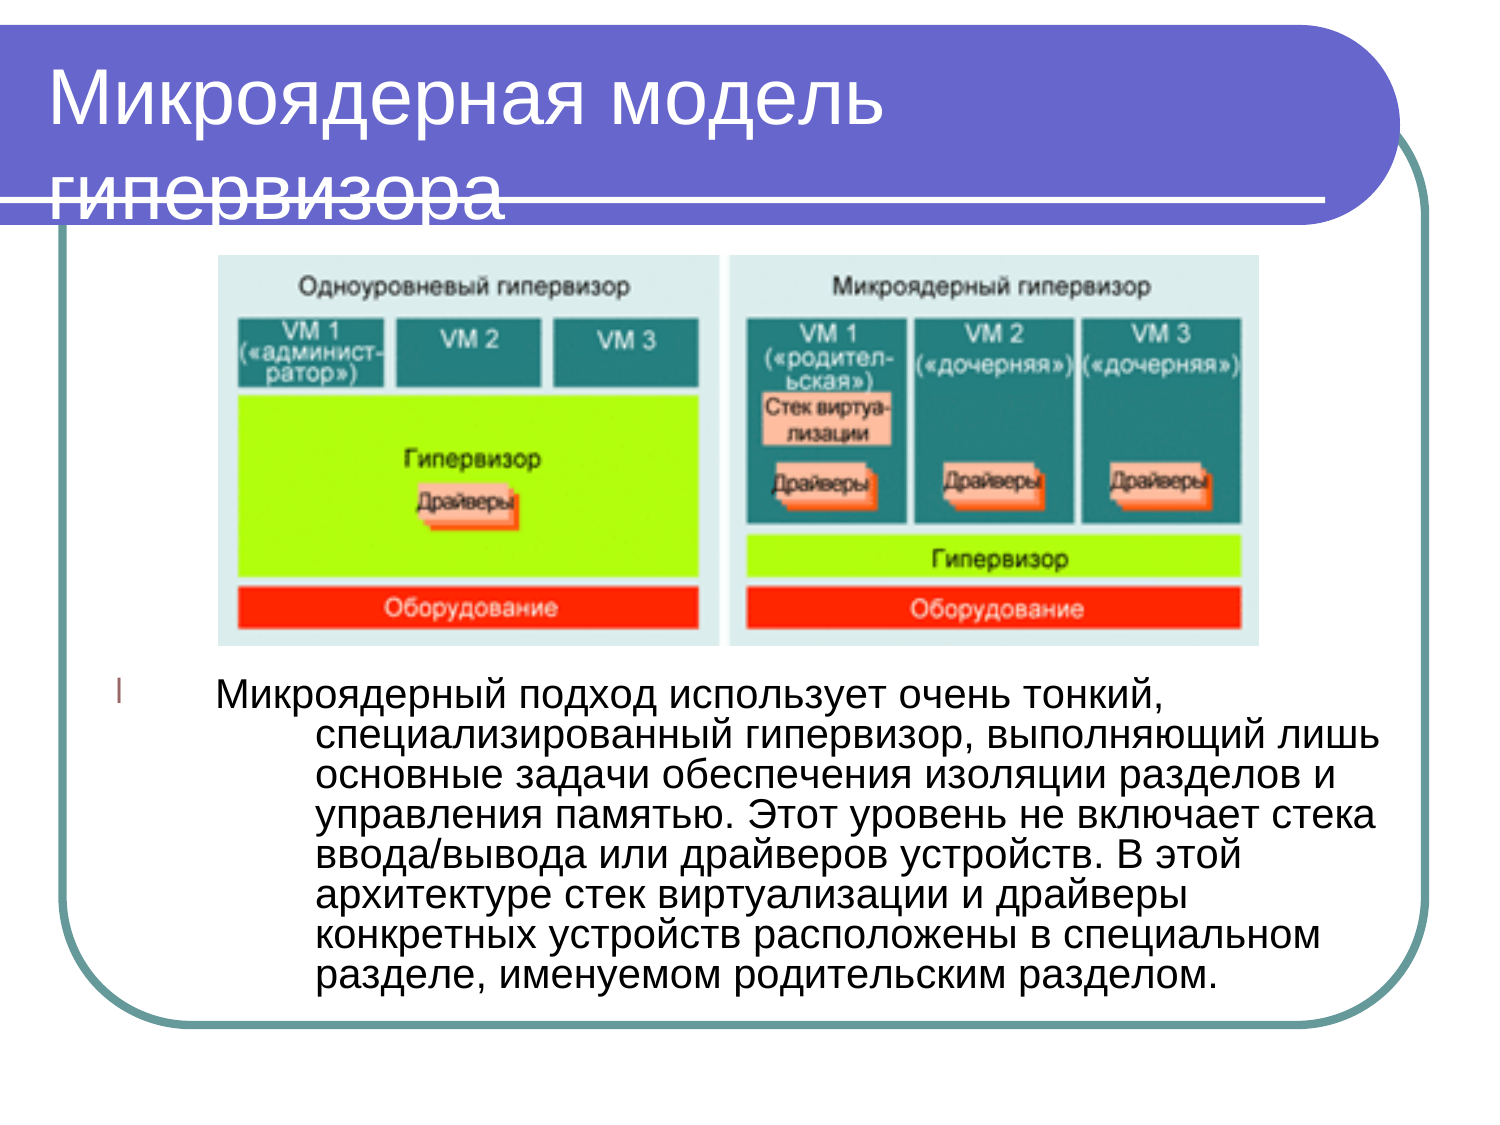

# Микроядерная модель гипервизора
Микроядерный подход использует очень тонкий, специализированный гипервизор, выполняющий лишь основные задачи обеспечения изоляции разделов и управления памятью. Этот уровень не включает стека ввода/вывода или драйверов устройств. В этой архитектуре стек виртуализации и драйверы конкретных устройств расположены в специальном разделе, именуемом родительским разделом.